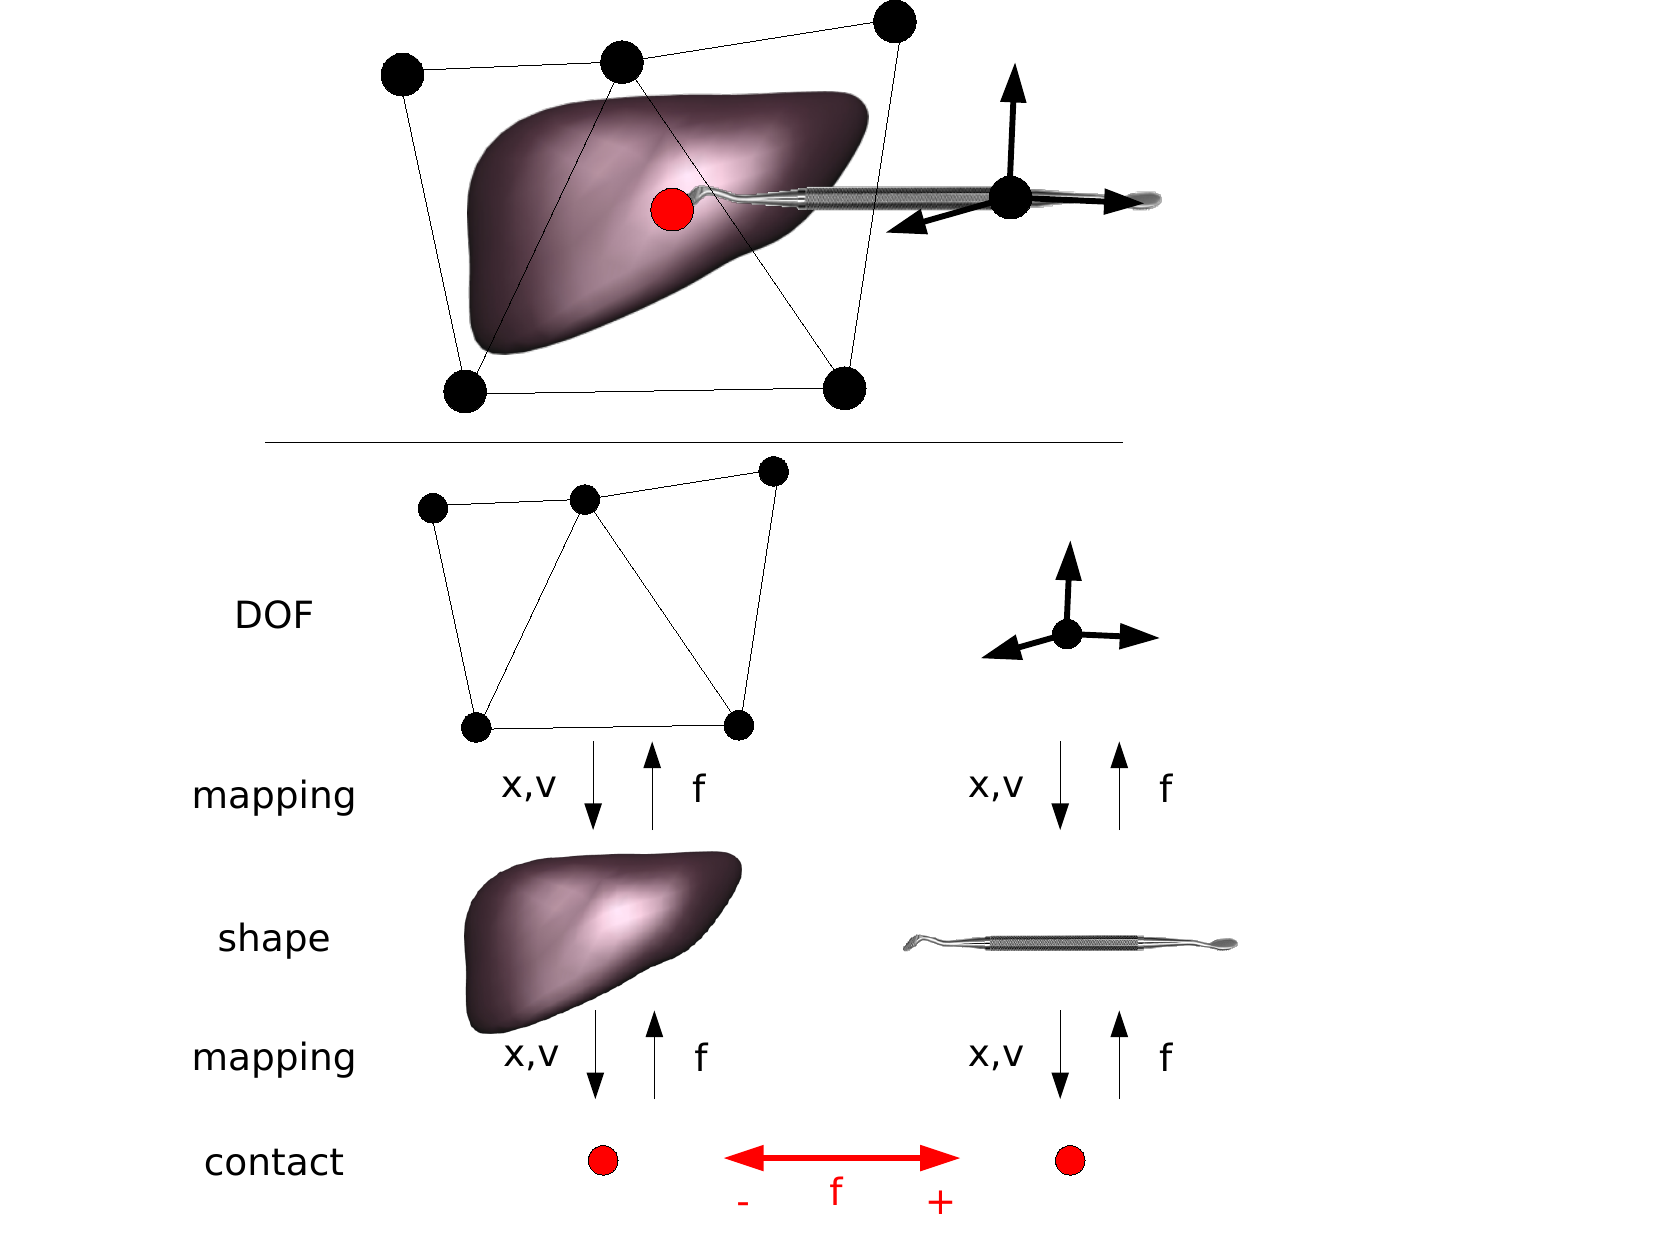

DOF
x,v
f
x,v
f
mapping
shape
x,v
f
x,v
f
mapping
contact
f
-
+